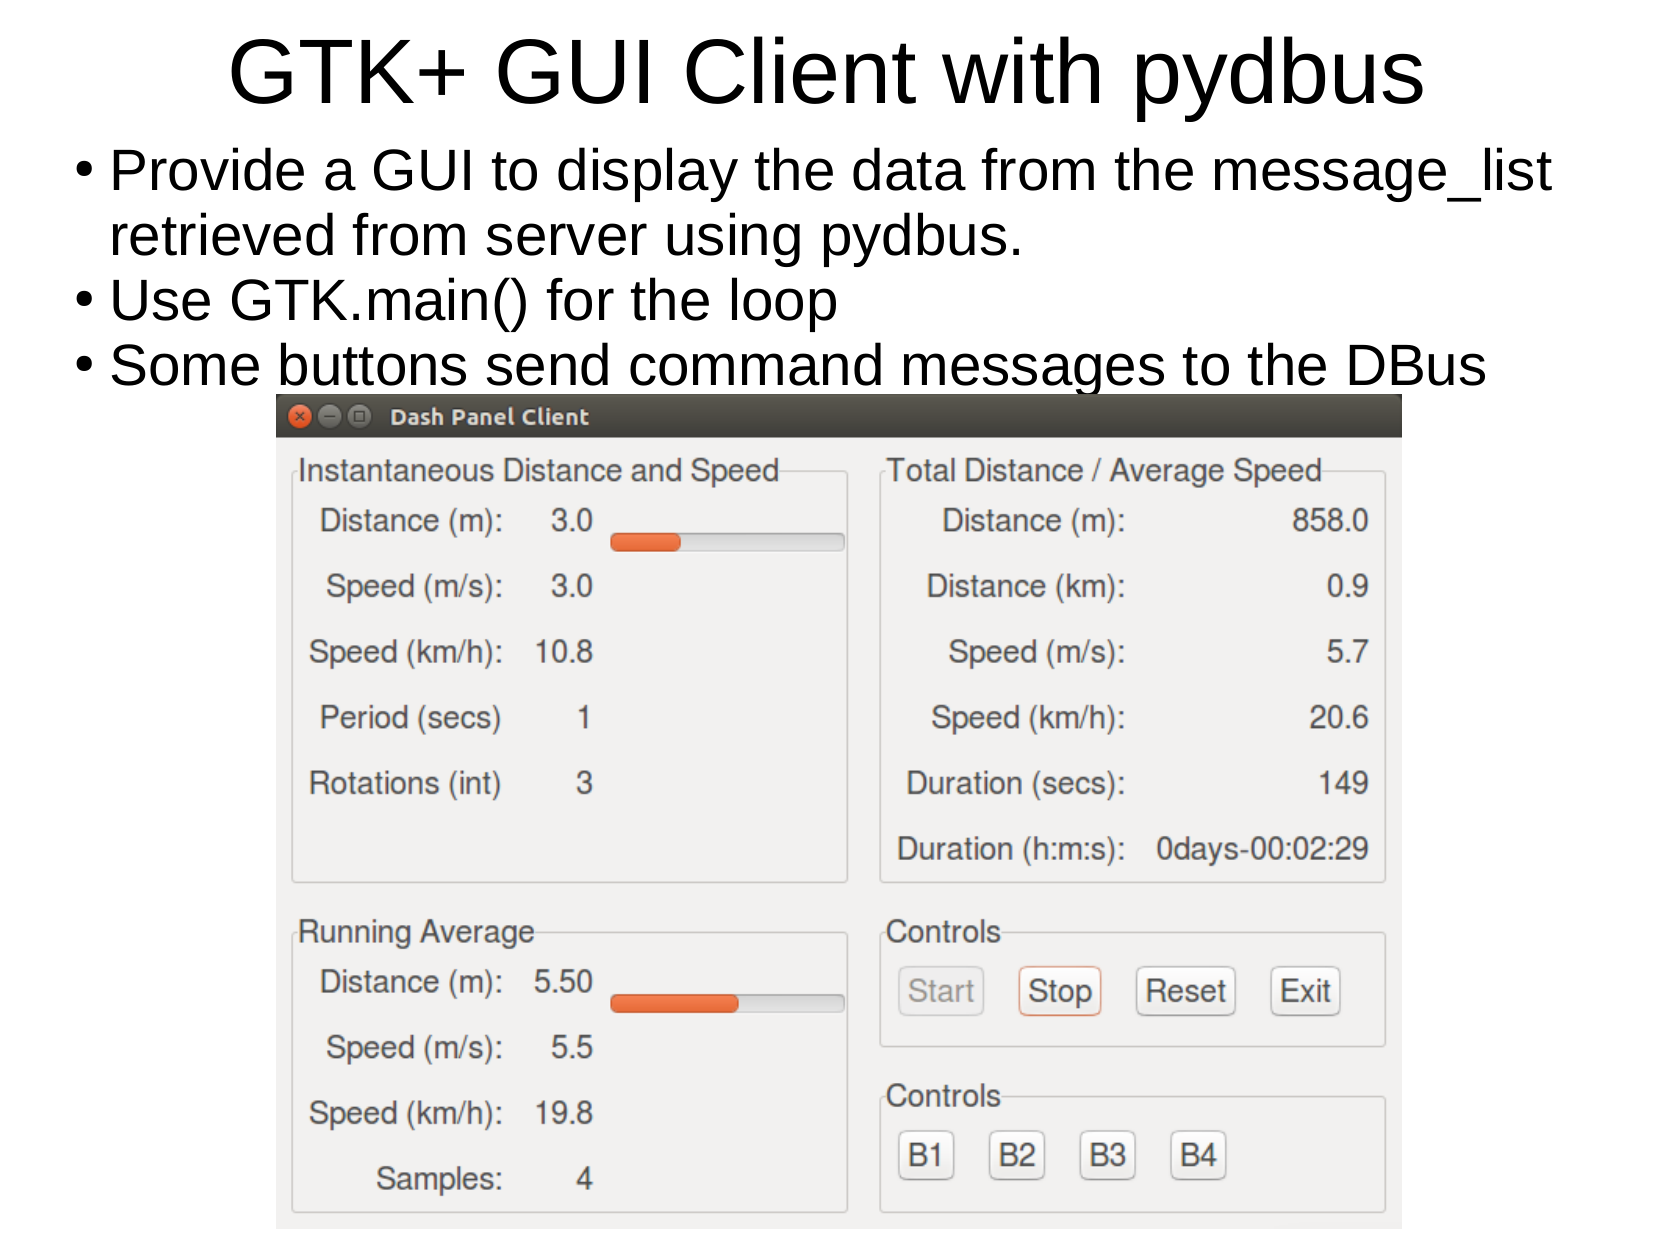

# GTK+ GUI Client with pydbus
Provide a GUI to display the data from the message_list retrieved from server using pydbus.
Use GTK.main() for the loop
Some buttons send command messages to the DBus